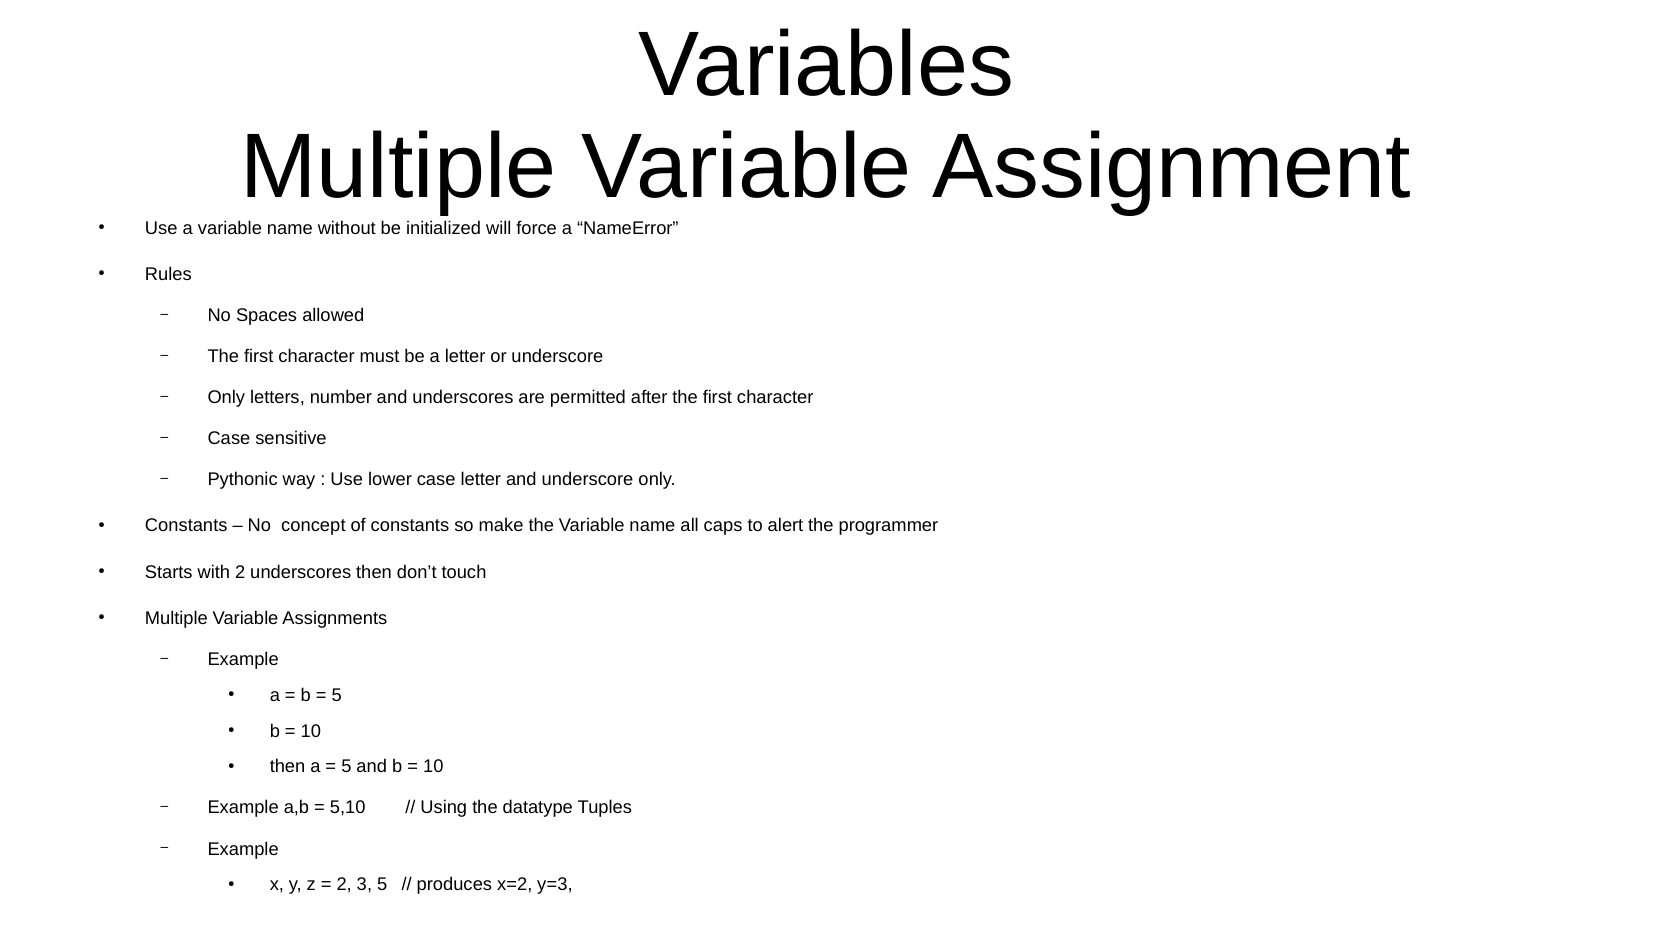

# Variables Multiple Variable Assignment
Use a variable name without be initialized will force a “NameError”
Rules
No Spaces allowed
The first character must be a letter or underscore
Only letters, number and underscores are permitted after the first character
Case sensitive
Pythonic way : Use lower case letter and underscore only.
Constants – No concept of constants so make the Variable name all caps to alert the programmer
Starts with 2 underscores then don’t touch
Multiple Variable Assignments
Example
a = b = 5
b = 10
then a = 5 and b = 10
Example a,b = 5,10 				// Using the datatype Tuples
Example
x, y, z = 2, 3, 5				// produces x=2, y=3,